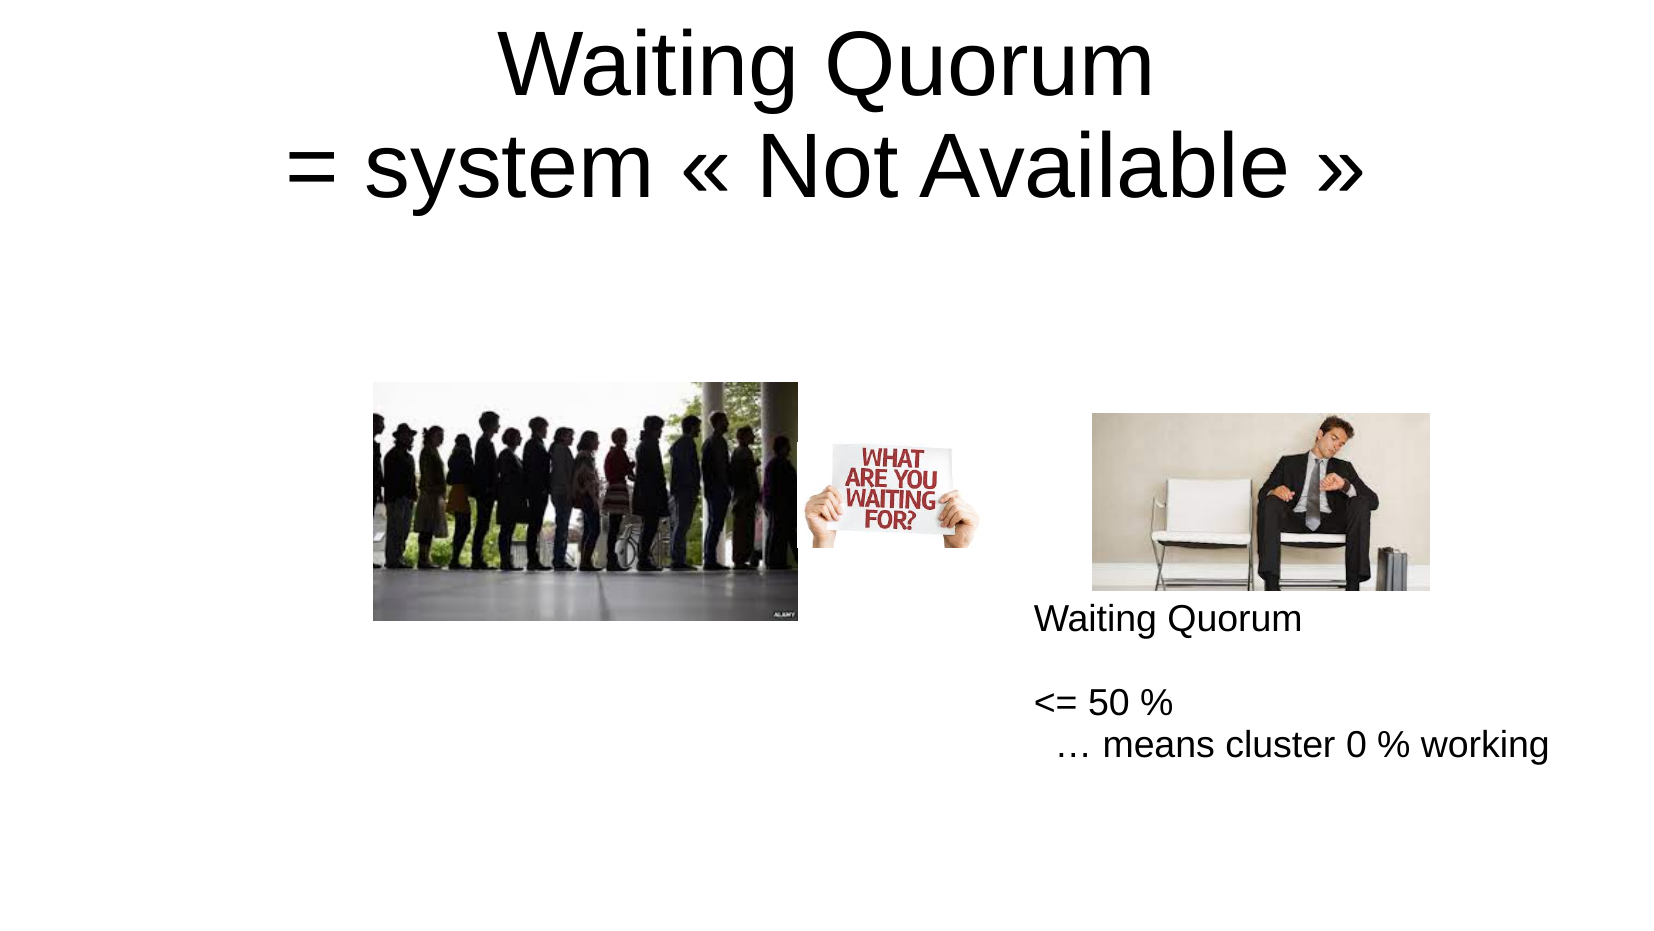

# Waiting Quorum = system « Not Available »
Waiting Quorum
<= 50 %
 … means cluster 0 % working